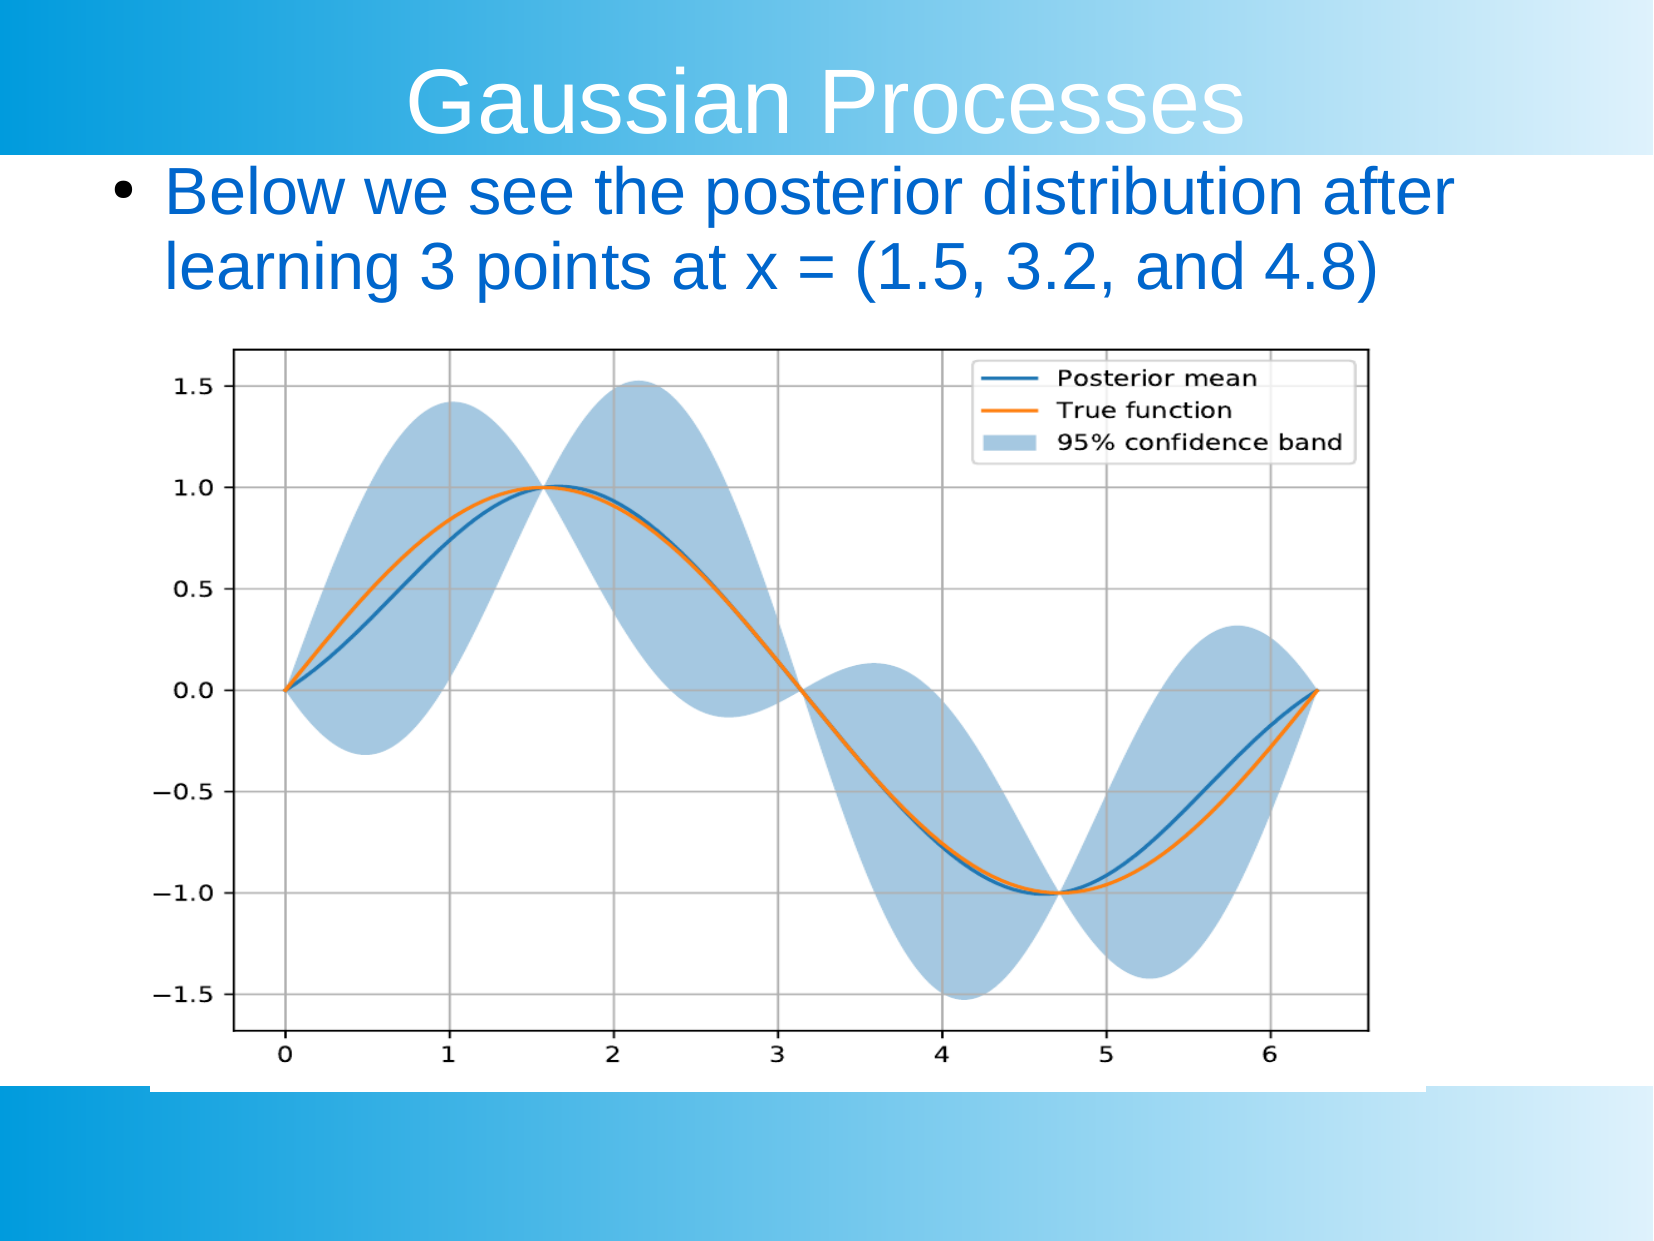

# Gaussian Processes
Below we see the posterior distribution after learning 3 points at x = (1.5, 3.2, and 4.8)